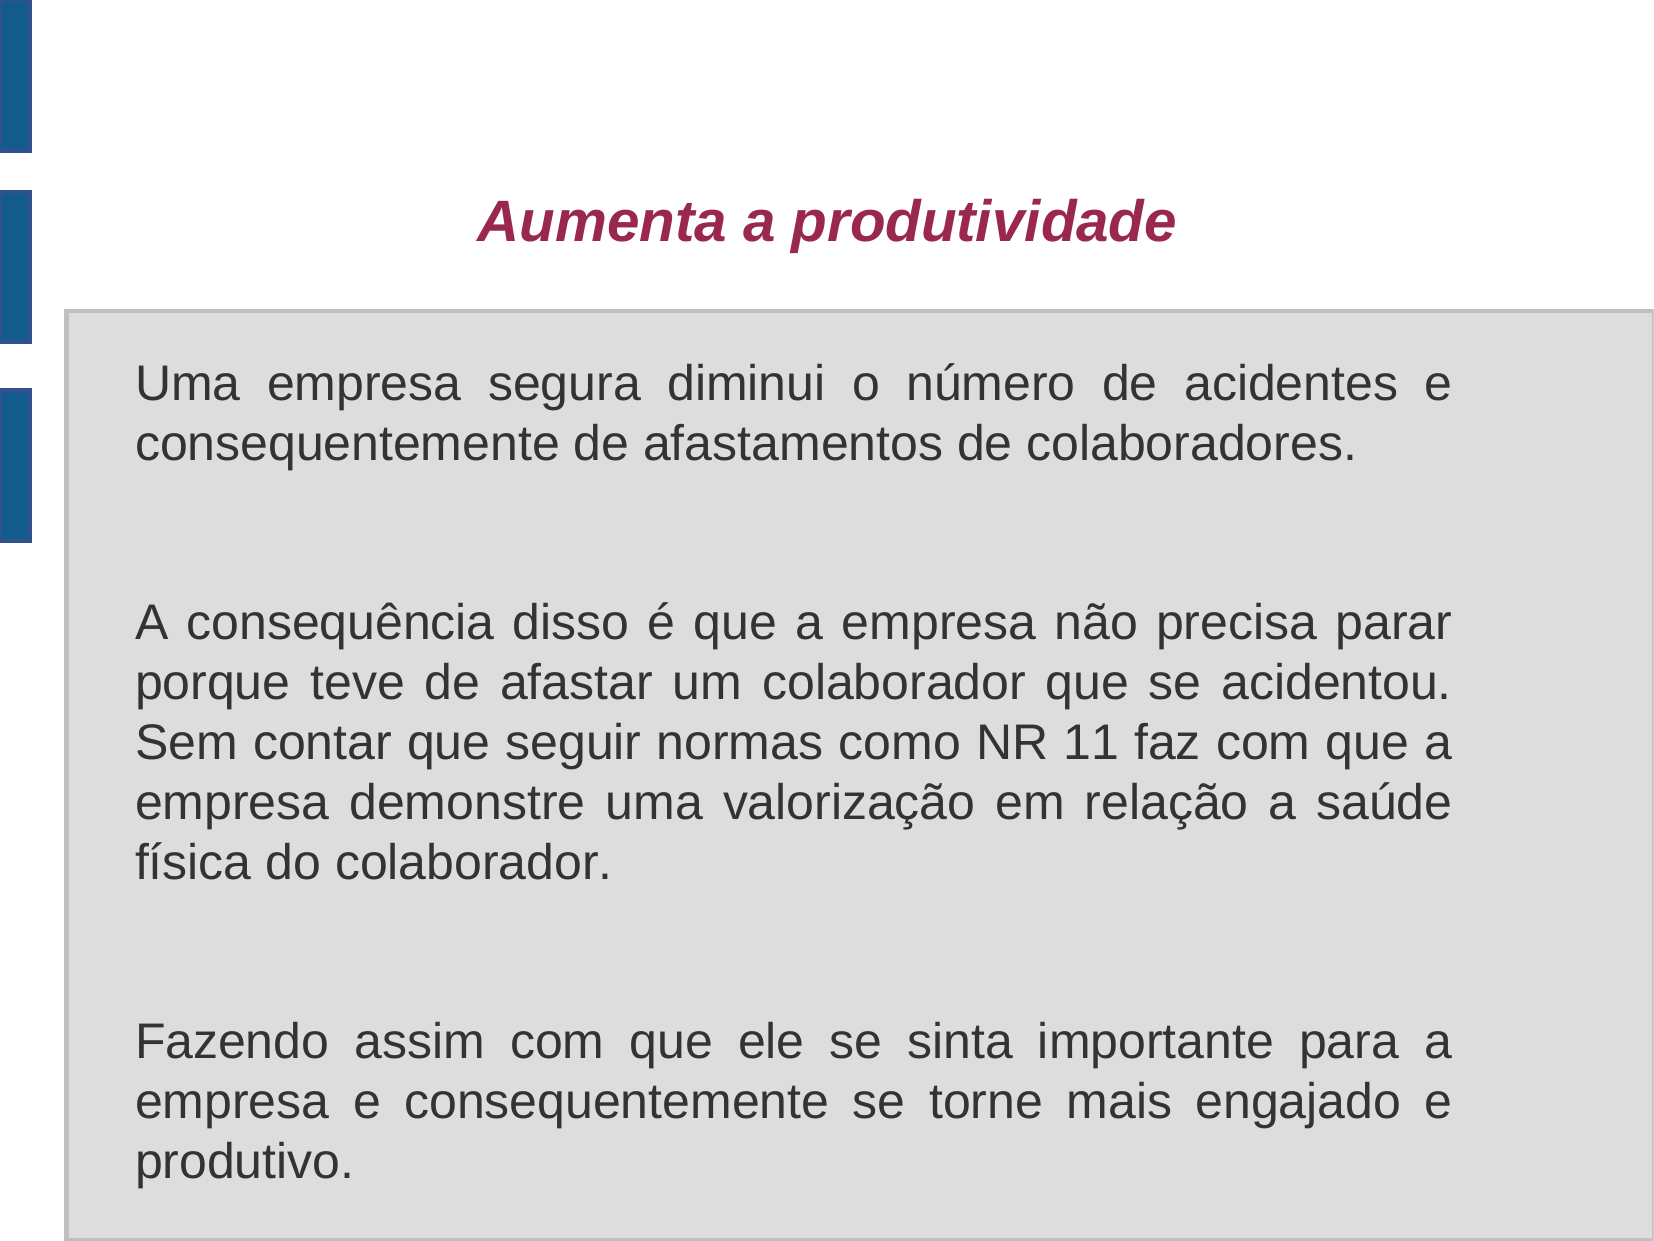

# Aumenta a produtividade
Uma empresa segura diminui o número de acidentes e consequentemente de afastamentos de colaboradores.
A consequência disso é que a empresa não precisa parar porque teve de afastar um colaborador que se acidentou. Sem contar que seguir normas como NR 11 faz com que a empresa demonstre uma valorização em relação a saúde física do colaborador.
Fazendo assim com que ele se sinta importante para a empresa e consequentemente se torne mais engajado e produtivo.